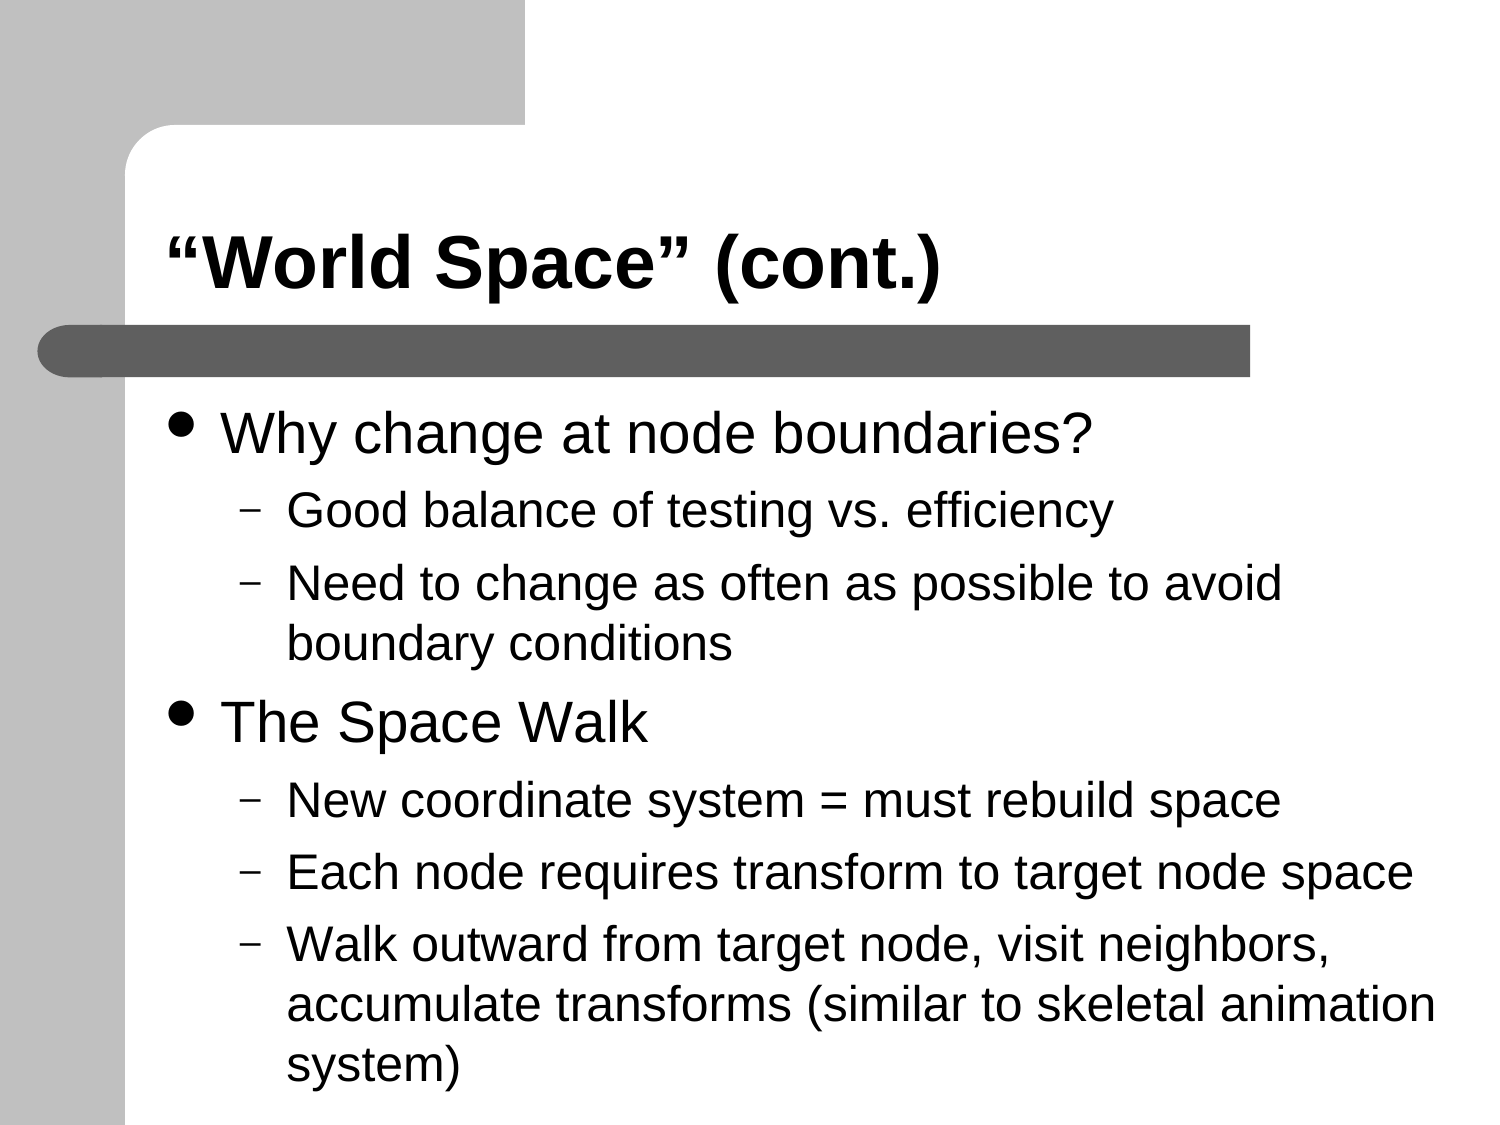

# “World Space” (cont.)
Why change at node boundaries?
Good balance of testing vs. efficiency
Need to change as often as possible to avoid boundary conditions
The Space Walk
New coordinate system = must rebuild space
Each node requires transform to target node space
Walk outward from target node, visit neighbors, accumulate transforms (similar to skeletal animation system)